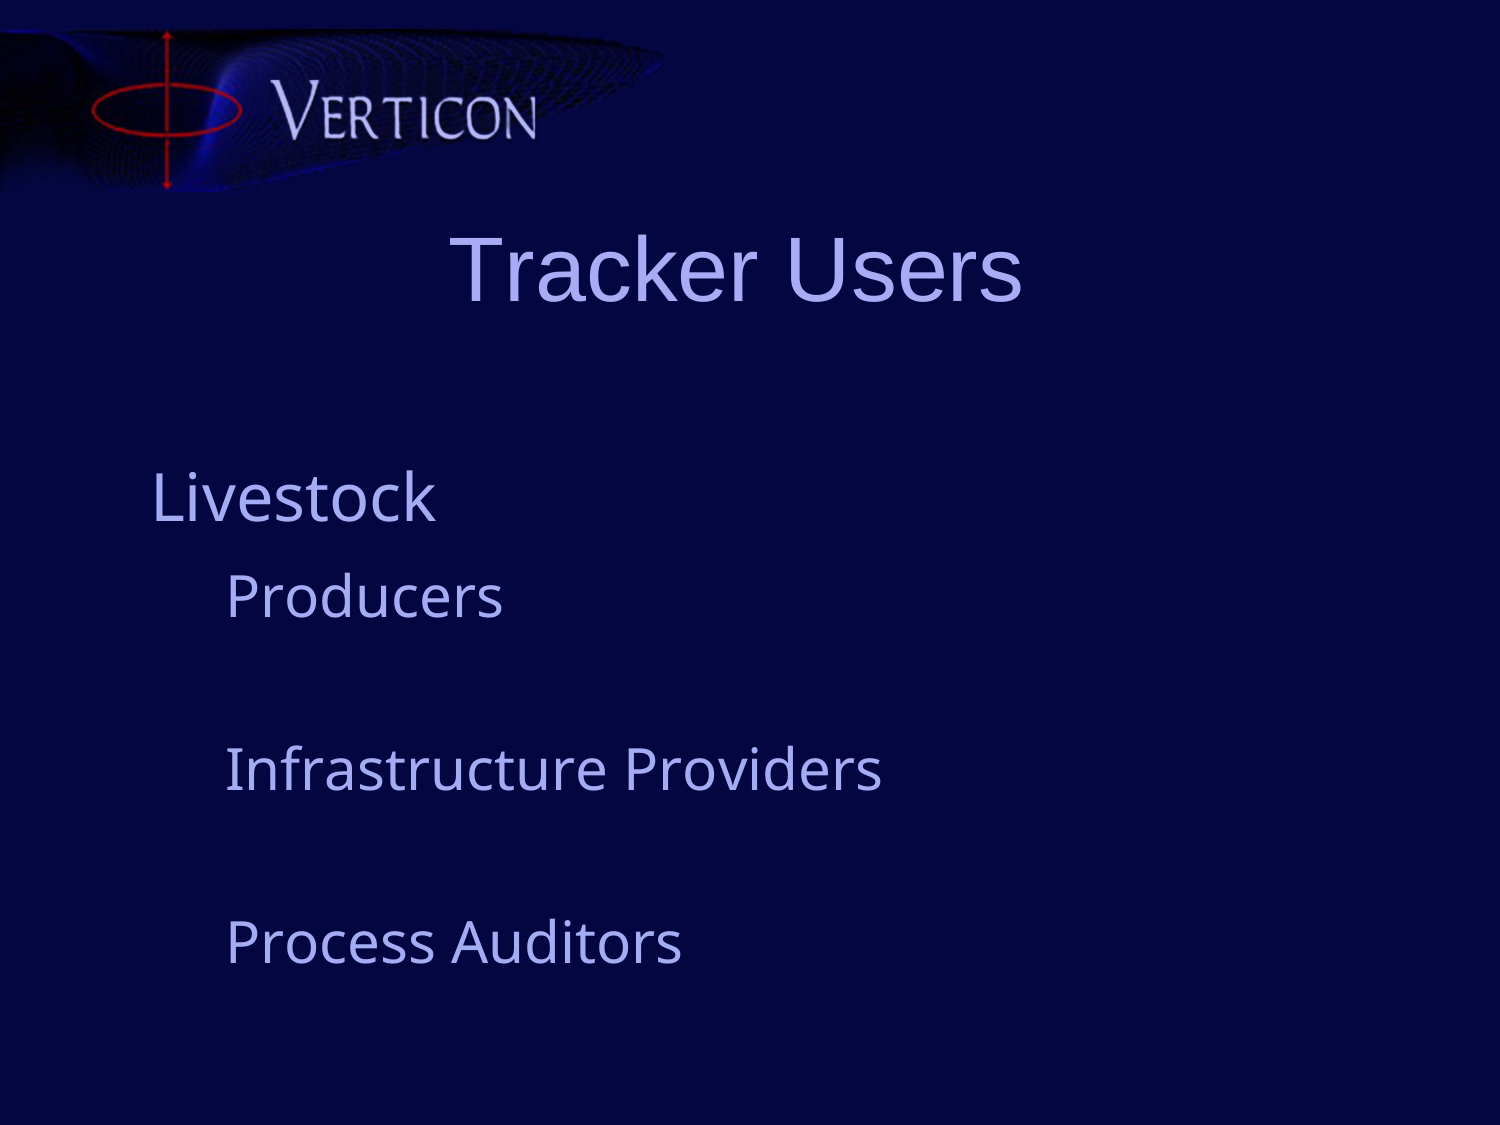

Tracker Users
# Livestock
Producers
Infrastructure Providers
Process Auditors